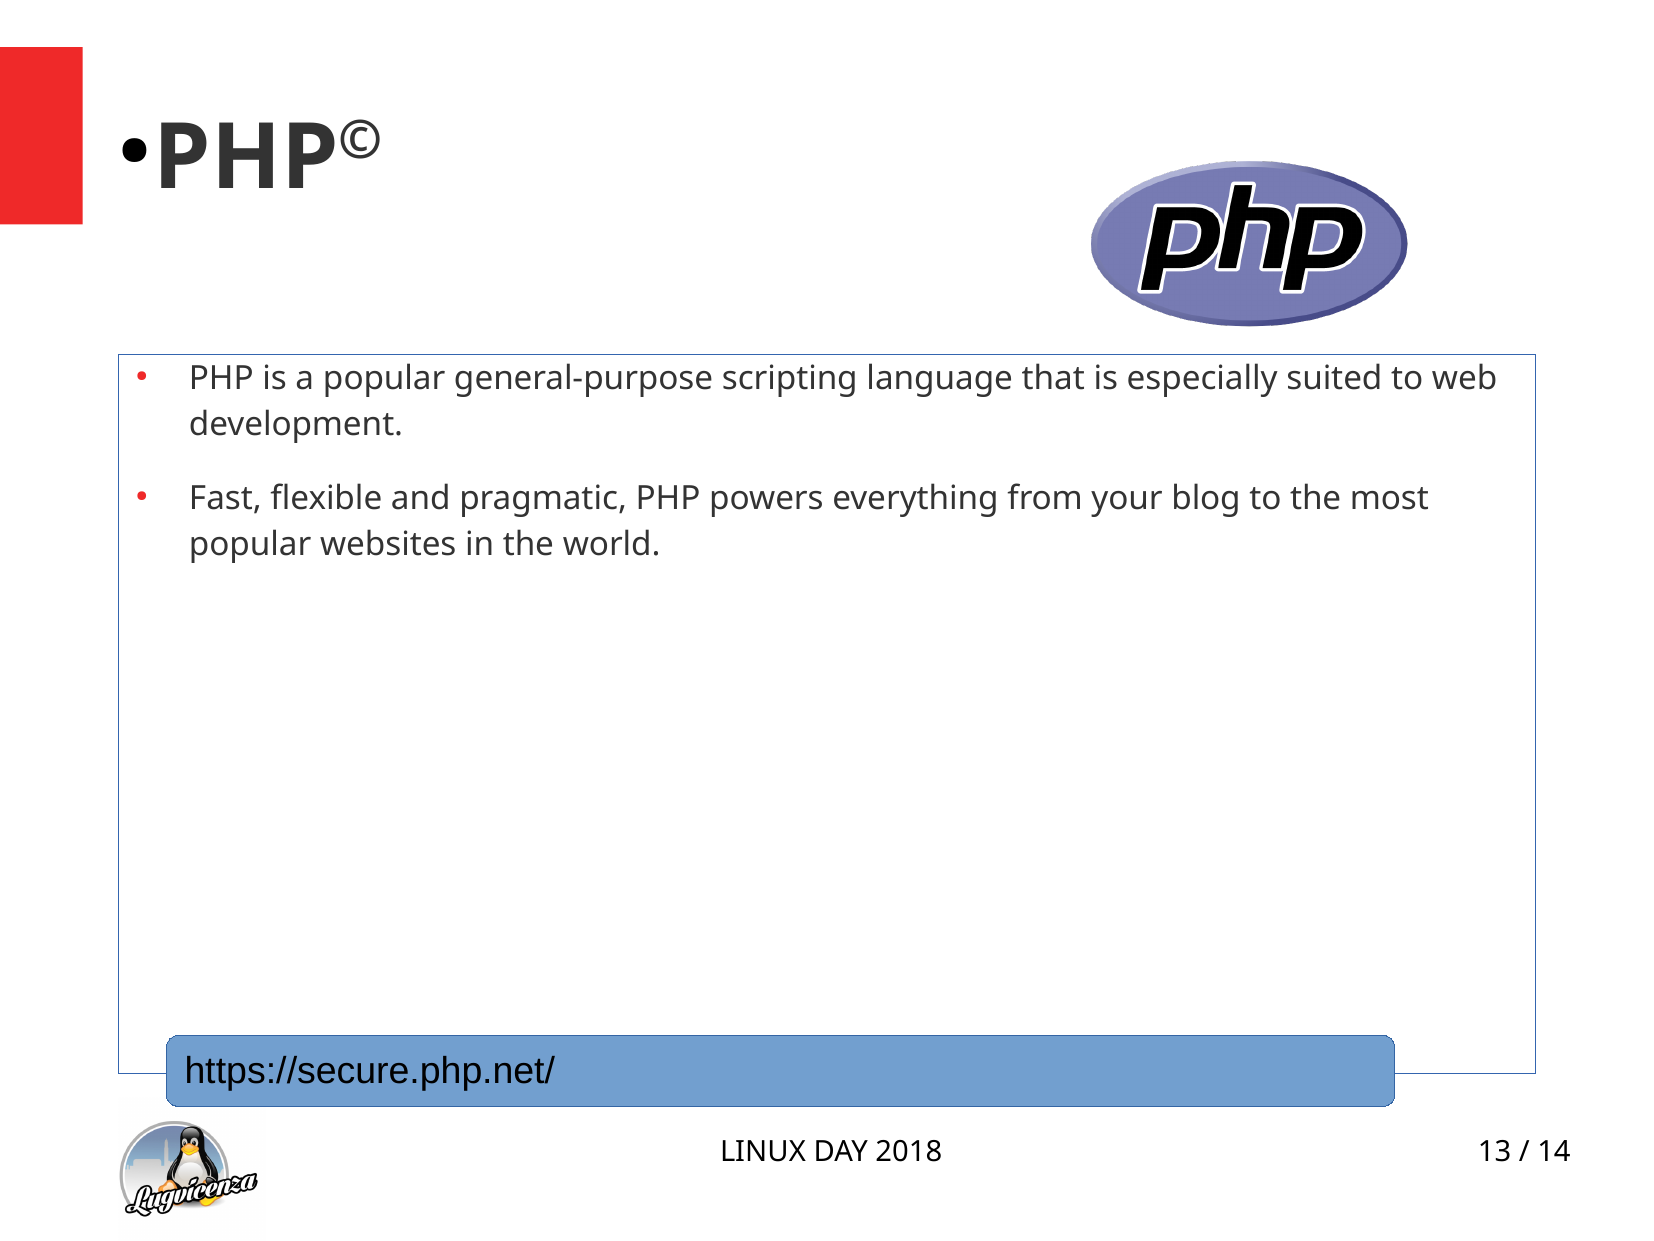

# PHP©
PHP is a popular general-purpose scripting language that is especially suited to web development.
Fast, flexible and pragmatic, PHP powers everything from your blog to the most popular websites in the world.
https://secure.php.net/
13